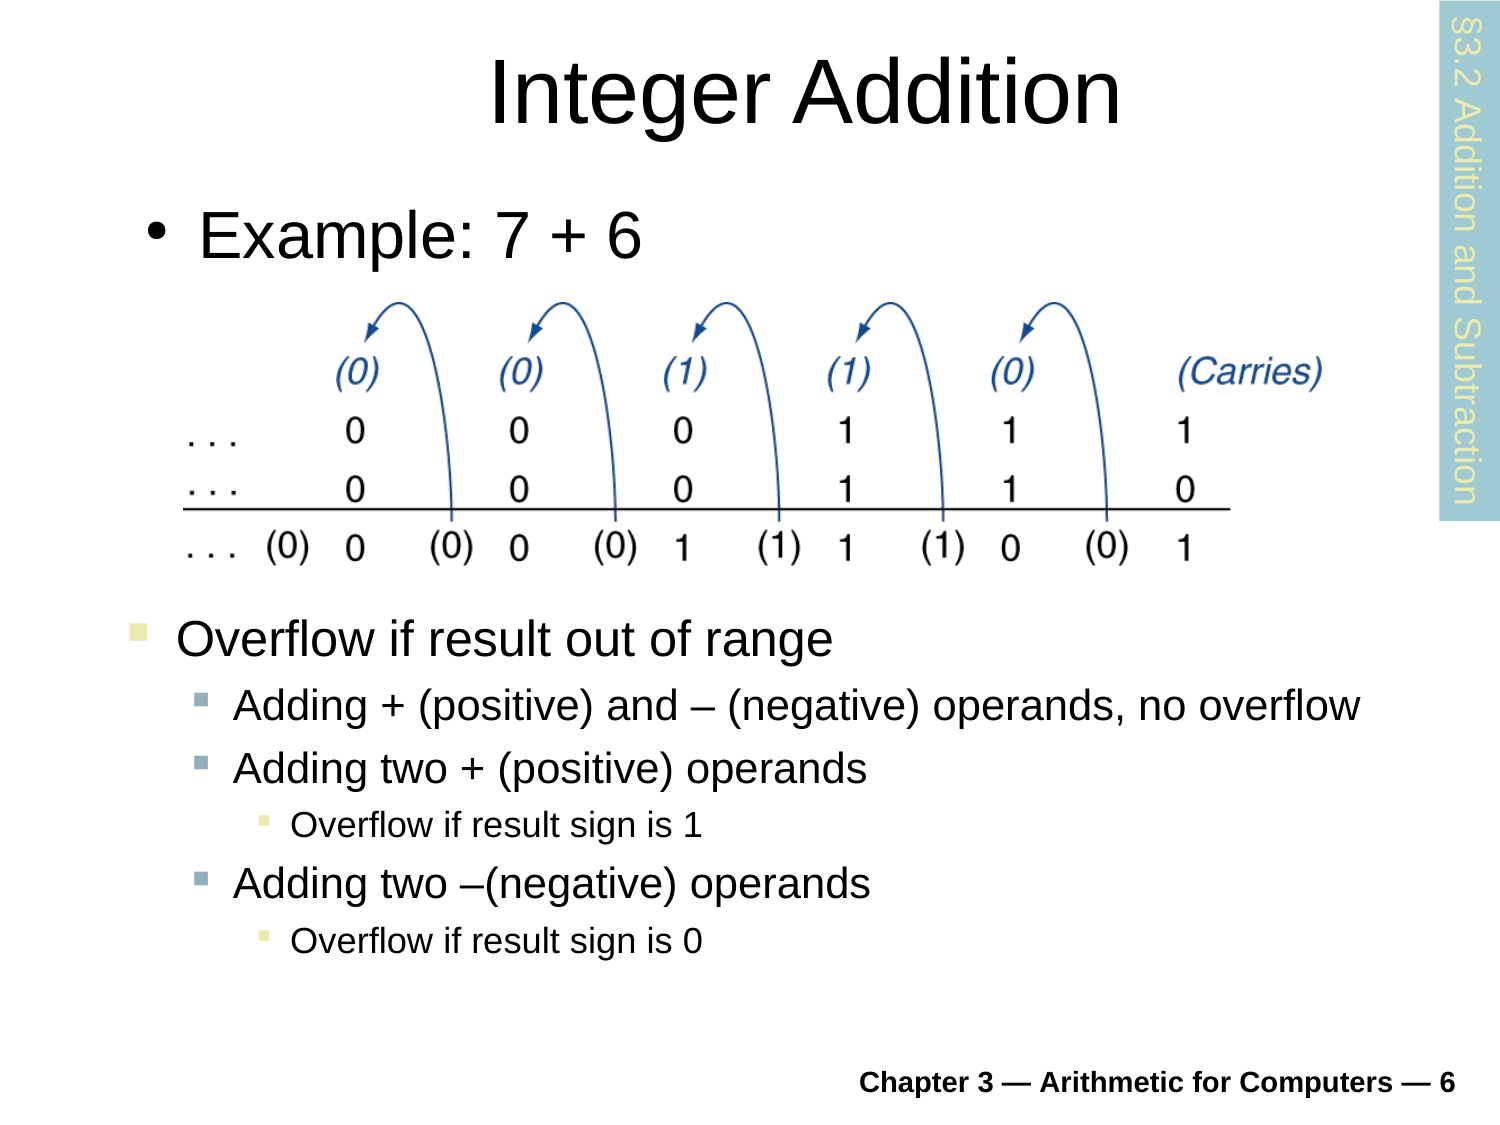

# Integer Addition
Example: 7 + 6
§3.2 Addition and Subtraction
Overflow if result out of range
Adding + (positive) and – (negative) operands, no overflow
Adding two + (positive) operands
Overflow if result sign is 1
Adding two –(negative) operands
Overflow if result sign is 0
Chapter 3 — Arithmetic for Computers —